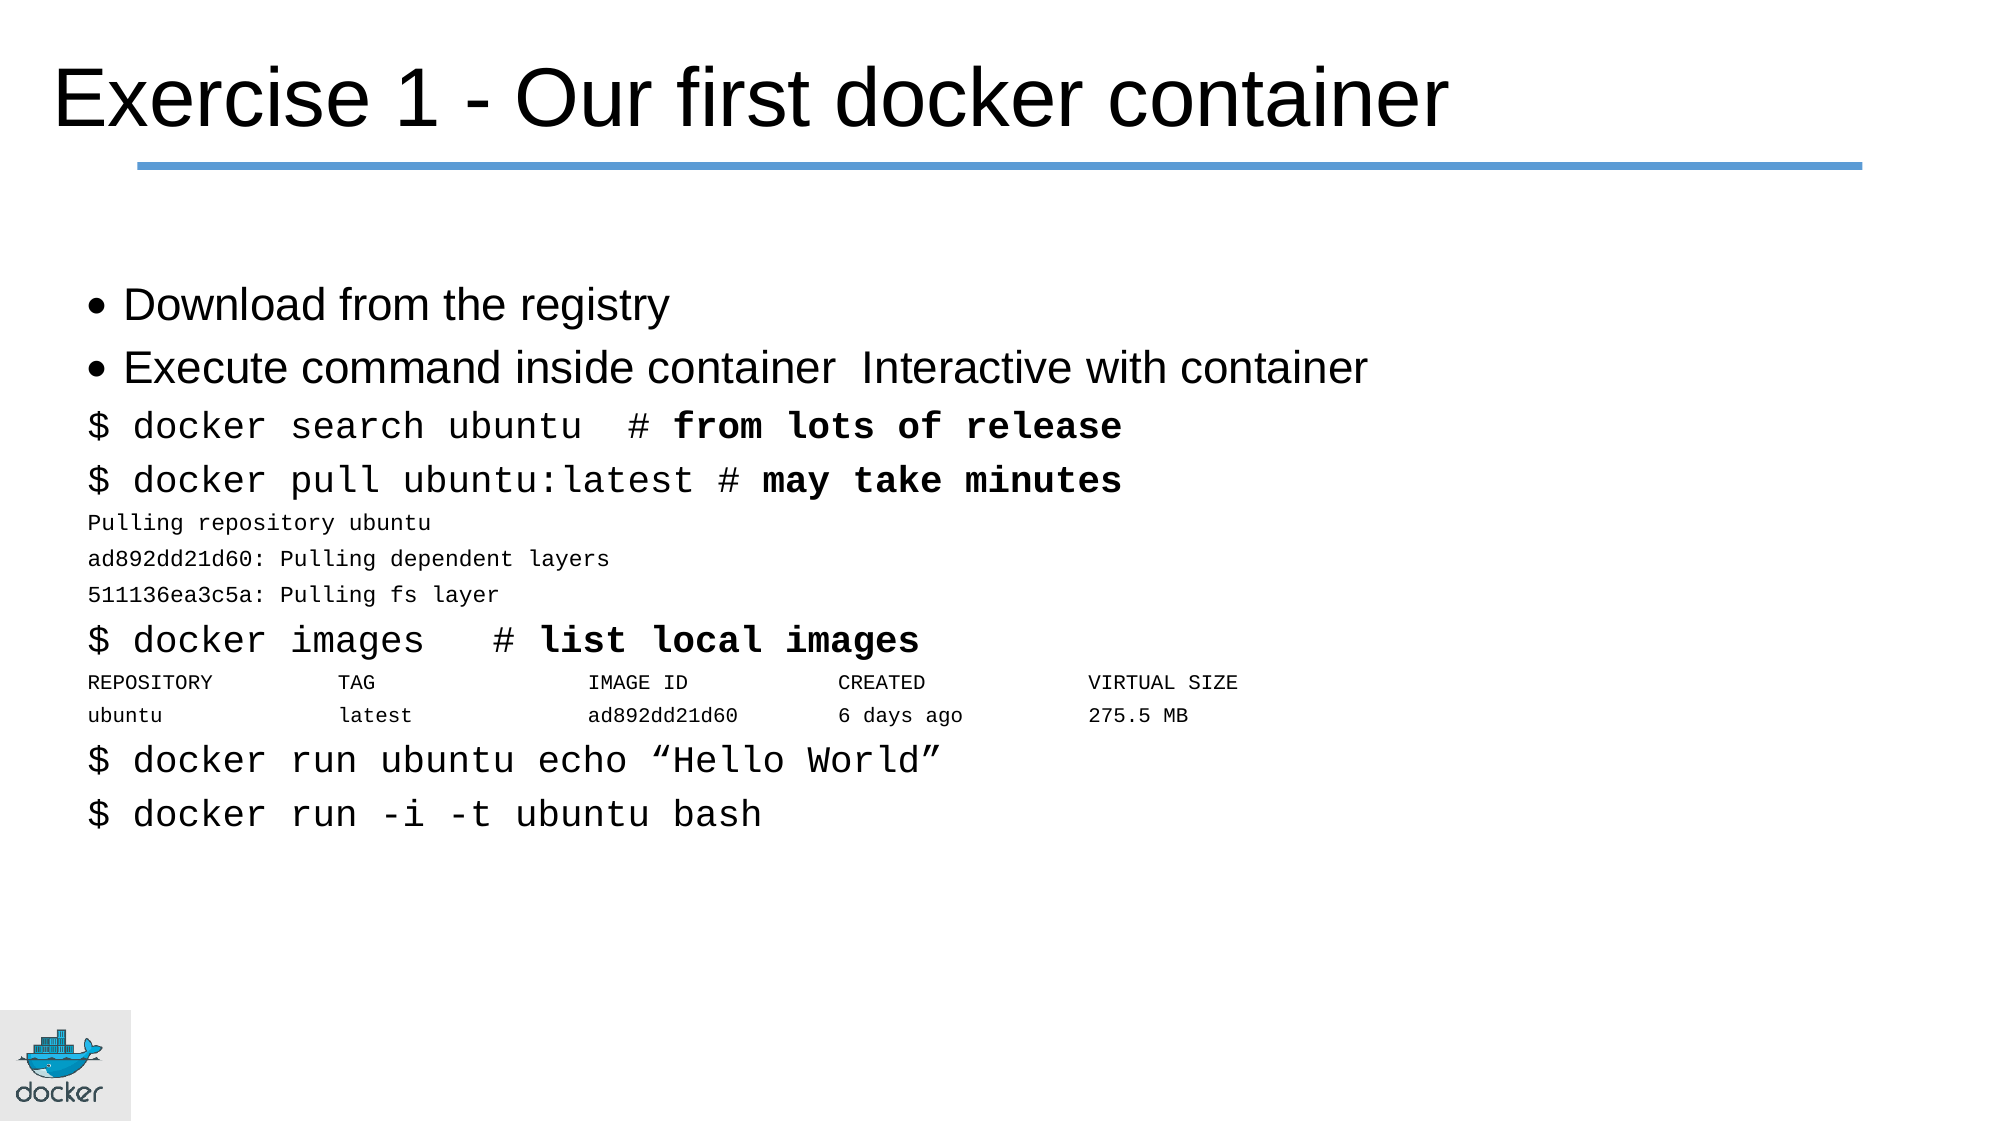

Exercise 1 - Our first docker container
Download from the registry
Execute command inside container Interactive with container
$ docker search ubuntu # from lots of release
$ docker pull ubuntu:latest # may take minutes
Pulling repository ubuntu
ad892dd21d60: Pulling dependent layers
511136ea3c5a: Pulling fs layer
$ docker images # list local images
REPOSITORY TAG IMAGE ID CREATED VIRTUAL SIZE
ubuntu latest ad892dd21d60 6 days ago 275.5 MB
$ docker run ubuntu echo “Hello World”
$ docker run -i -t ubuntu bash